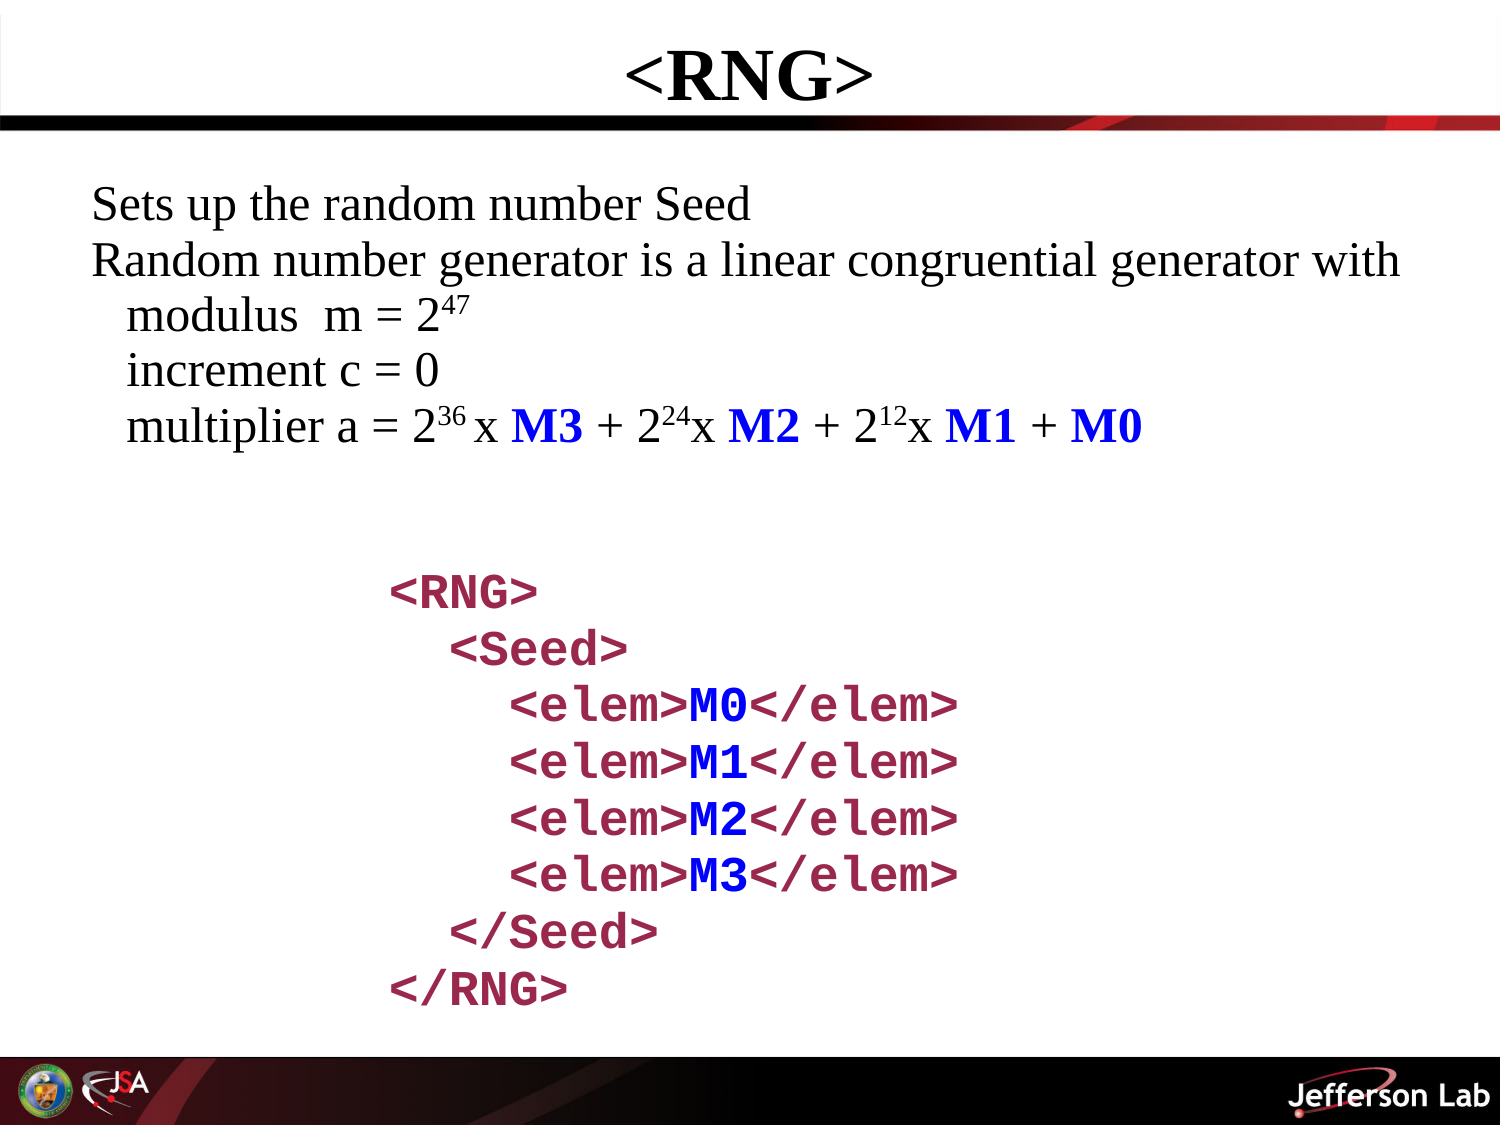

# <RNG>
 Sets up the random number Seed
 Random number generator is a linear congruential generator with
 modulus m = 247
 increment c = 0
 multiplier a = 236 x M3 + 224x M2 + 212x M1 + M0
<RNG>
 <Seed>
 <elem>M0</elem>
 <elem>M1</elem>
 <elem>M2</elem>
 <elem>M3</elem>
 </Seed>
</RNG>